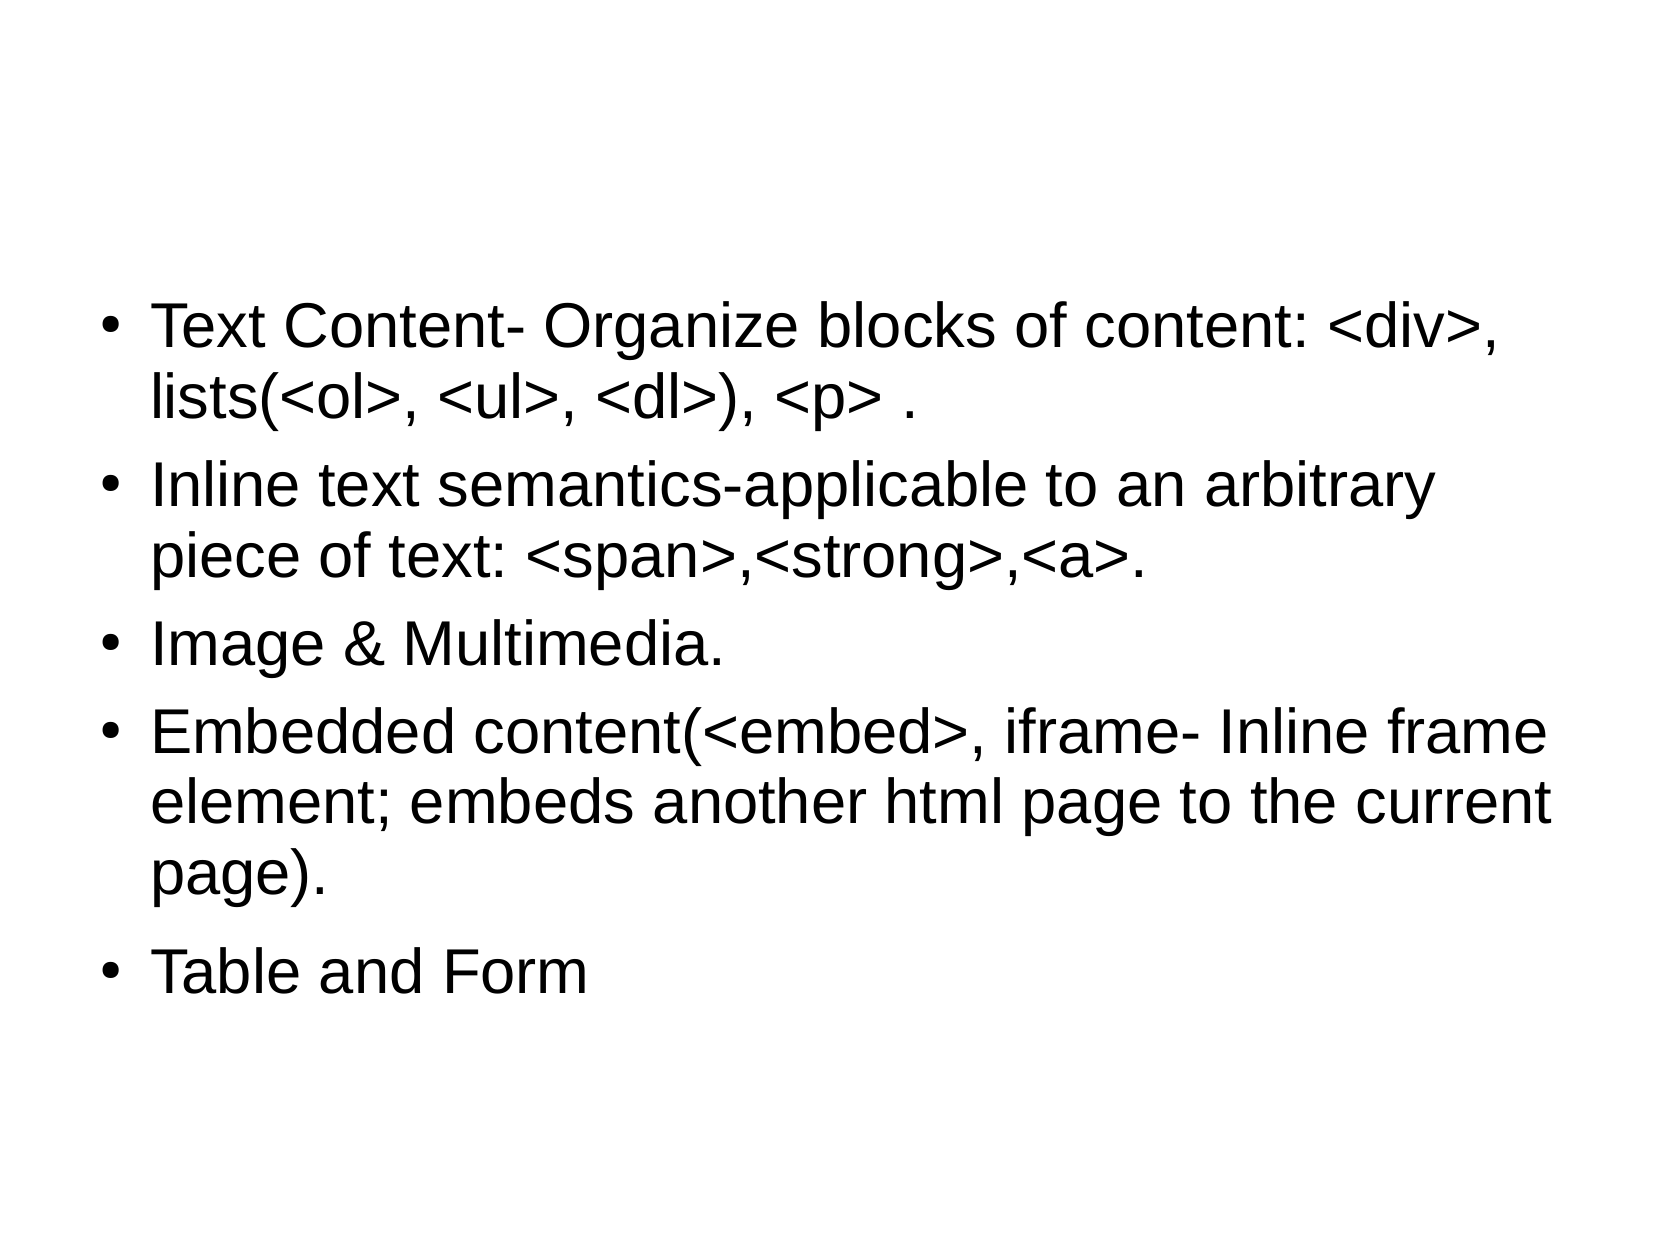

#
Text Content- Organize blocks of content: <div>, lists(<ol>, <ul>, <dl>), <p> .
Inline text semantics-applicable to an arbitrary piece of text: <span>,<strong>,<a>.
Image & Multimedia.
Embedded content(<embed>, iframe- Inline frame element; embeds another html page to the current page).
Table and Form